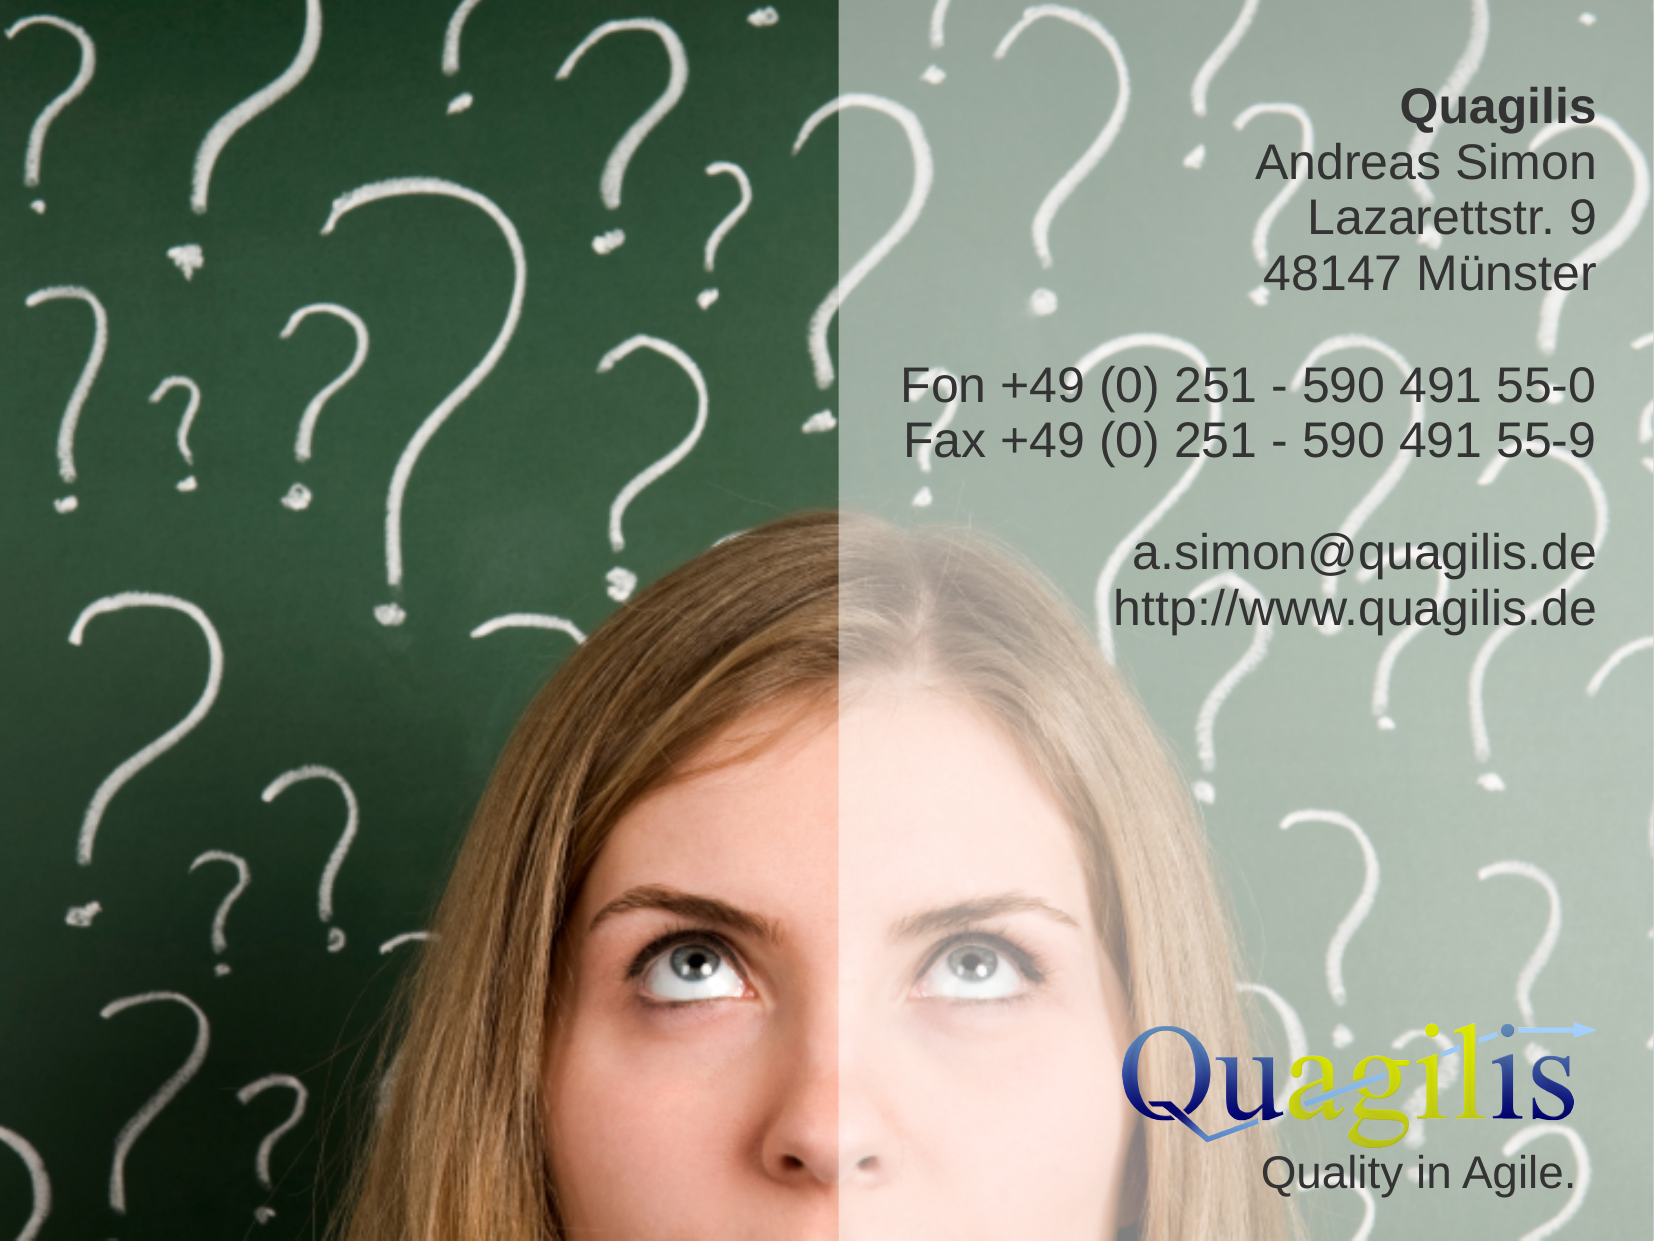

Quagilis
Andreas Simon
Lazarettstr. 9
48147 Münster
Fon +49 (0) 251 - 590 491 55-0
Fax +49 (0) 251 - 590 491 55-9
a.simon@quagilis.de
http://www.quagilis.de
Quality in Agile.